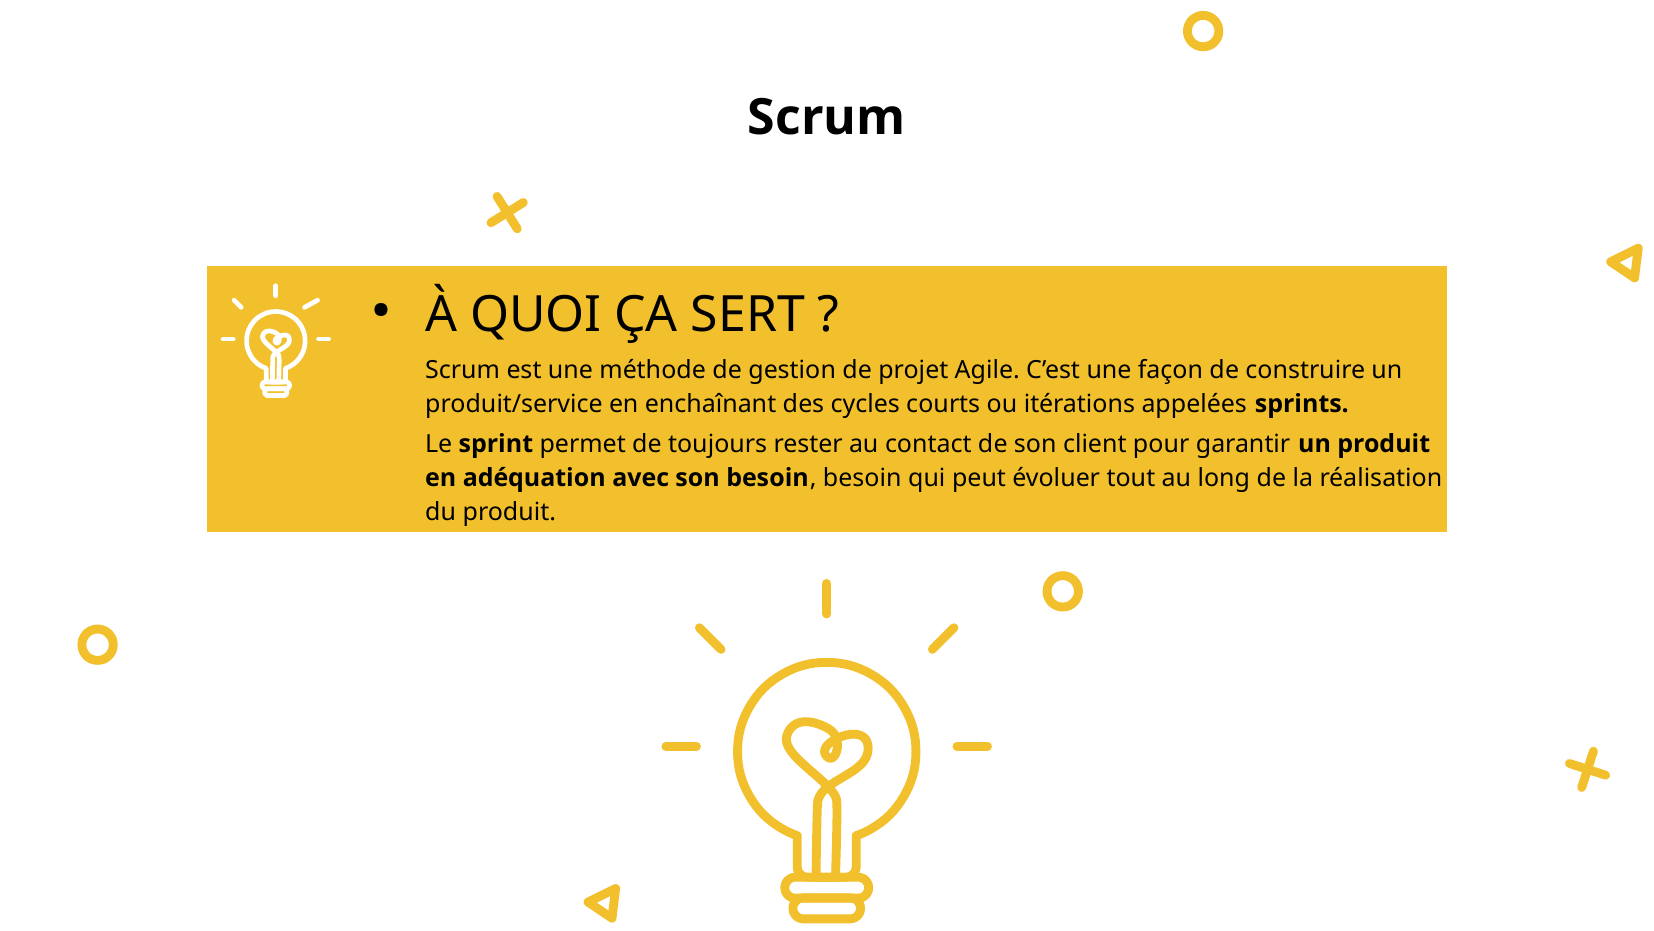

# Scrum
À QUOI ÇA SERT ?
Scrum est une méthode de gestion de projet Agile. C’est une façon de construire un produit/service en enchaînant des cycles courts ou itérations appelées sprints.
Le sprint permet de toujours rester au contact de son client pour garantir un produit en adéquation avec son besoin, besoin qui peut évoluer tout au long de la réalisation du produit.